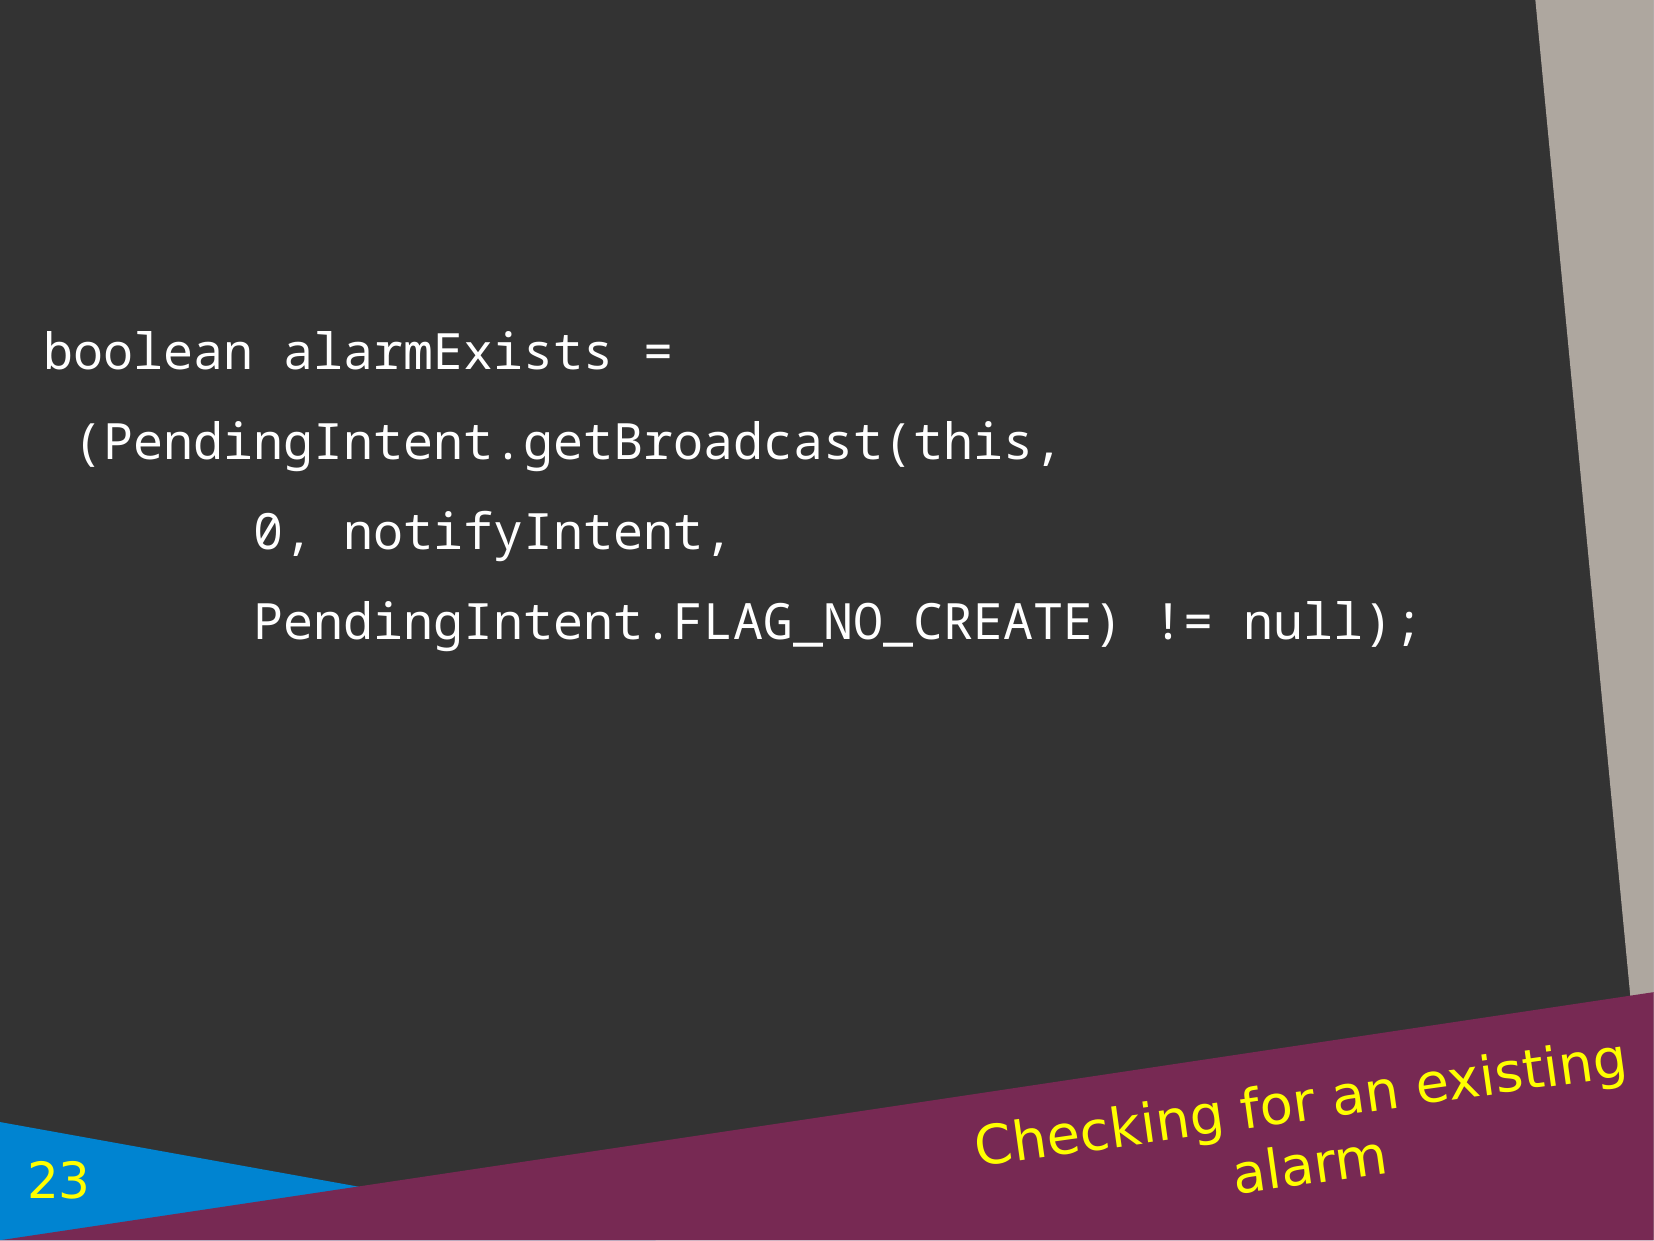

boolean alarmExists =
 (PendingIntent.getBroadcast(this,
 0, notifyIntent,
 PendingIntent.FLAG_NO_CREATE) != null);
# Checking for an existing alarm
23